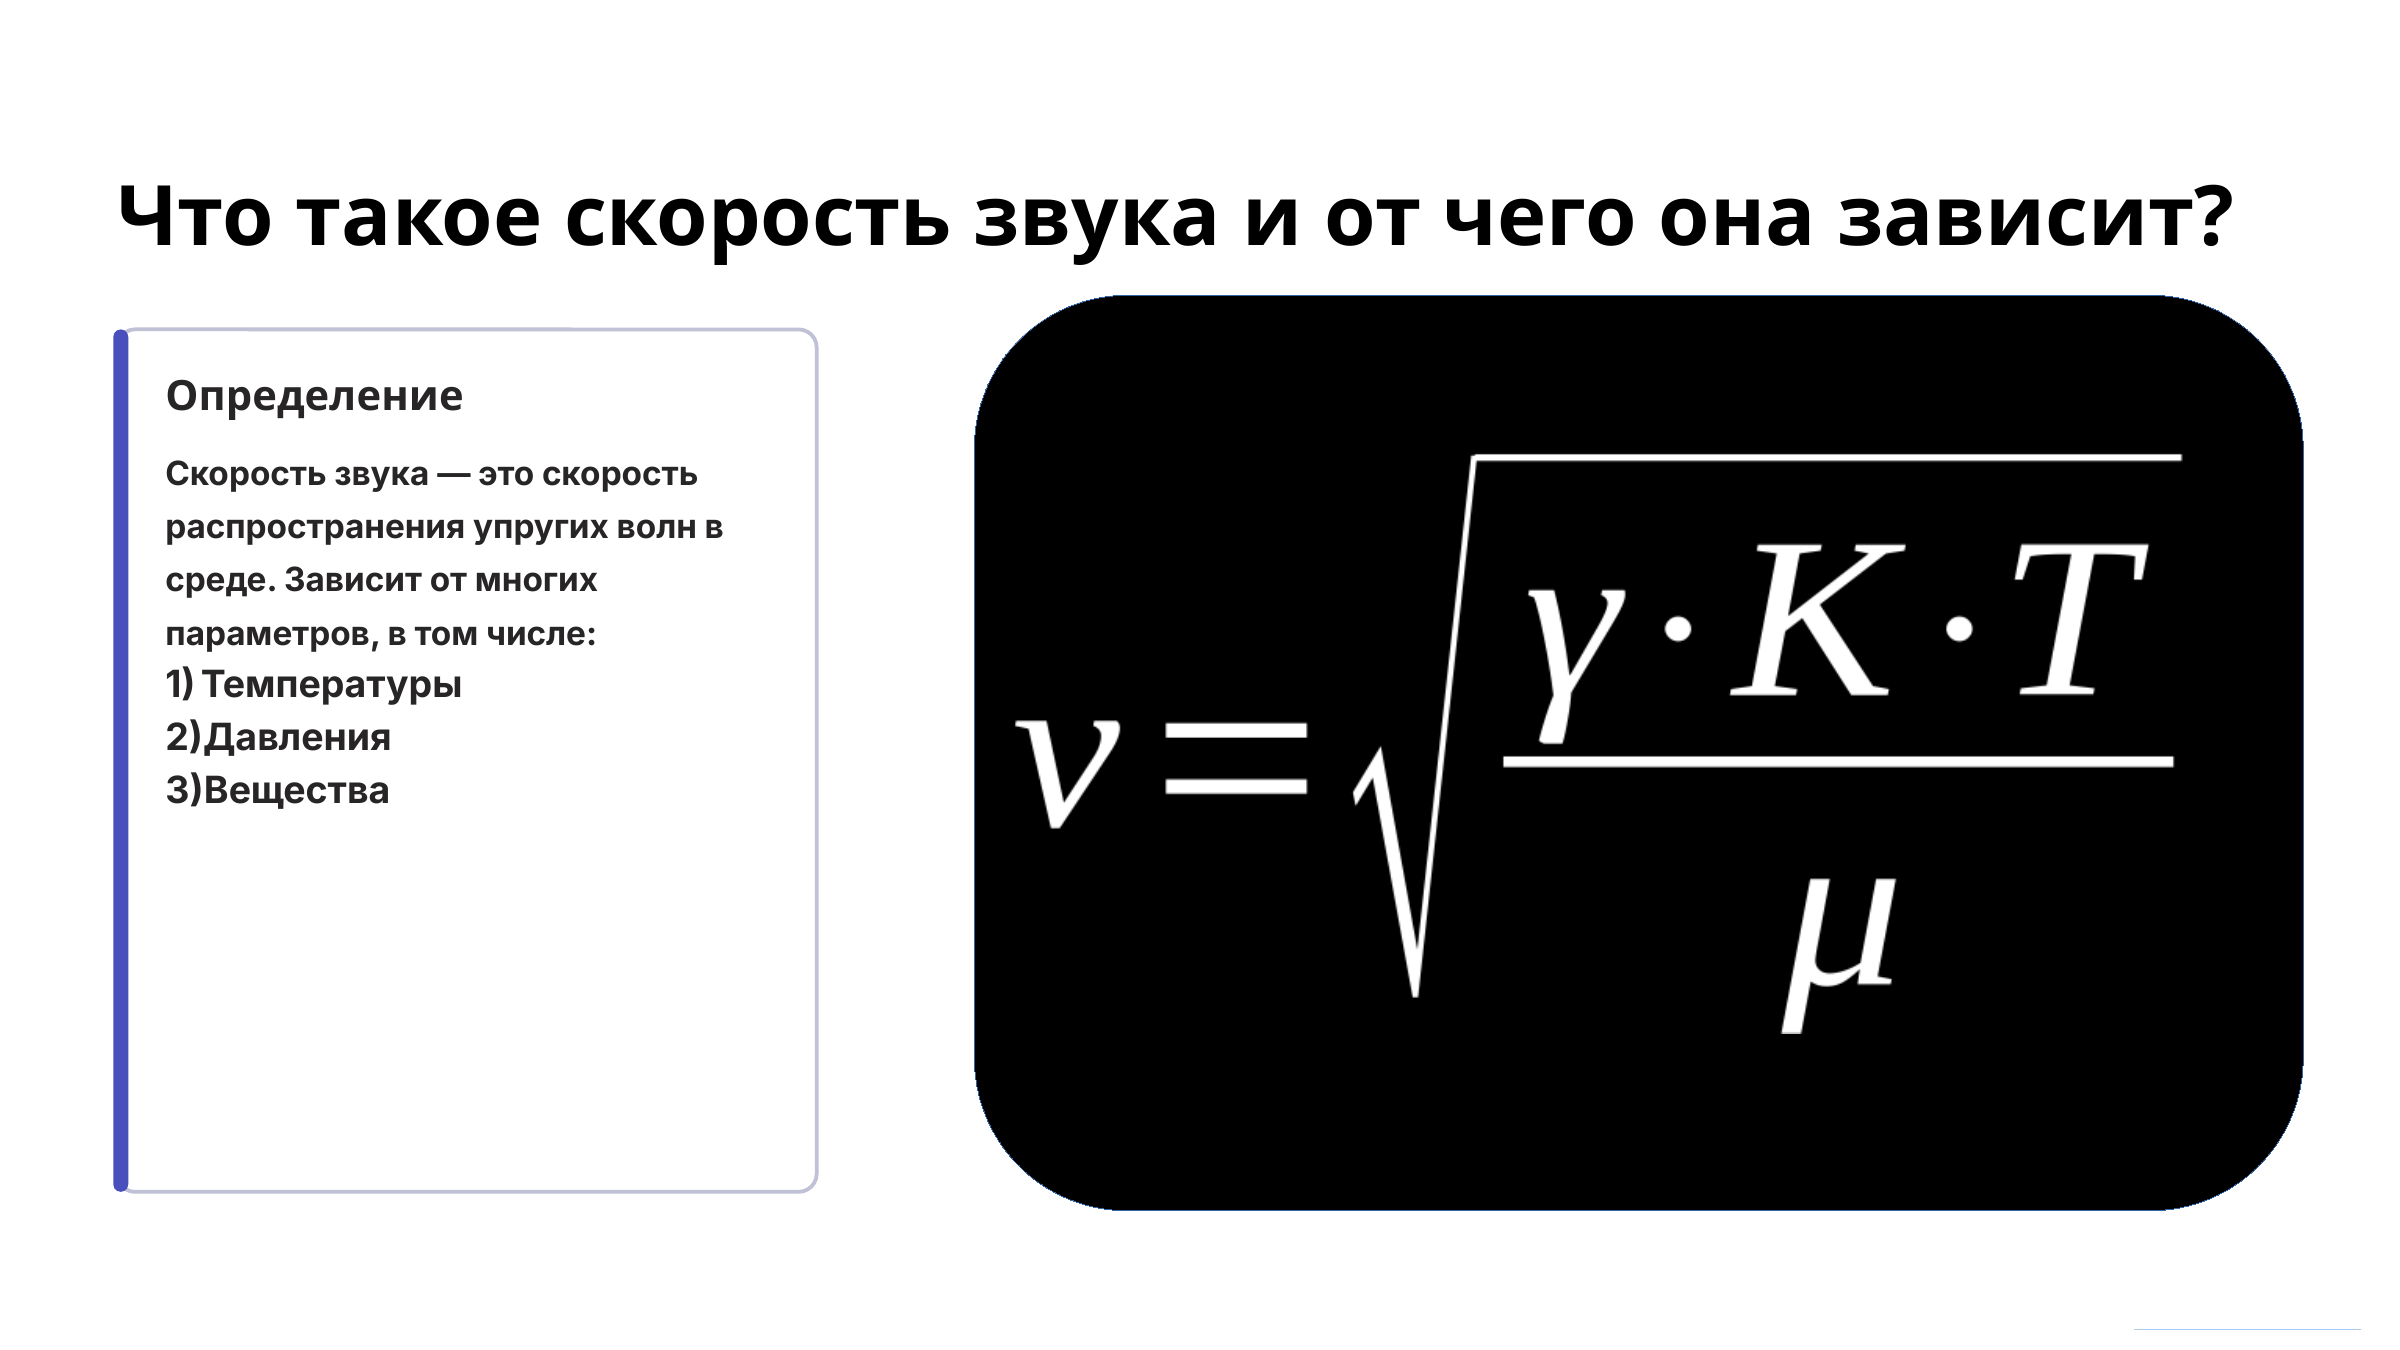

Что такое скорость звука и от чего она зависит?
Определение
Скорость звука — это скорость распространения упругих волн в среде. Зависит от многих параметров, в том числе:
Температуры
Давления
Вещества